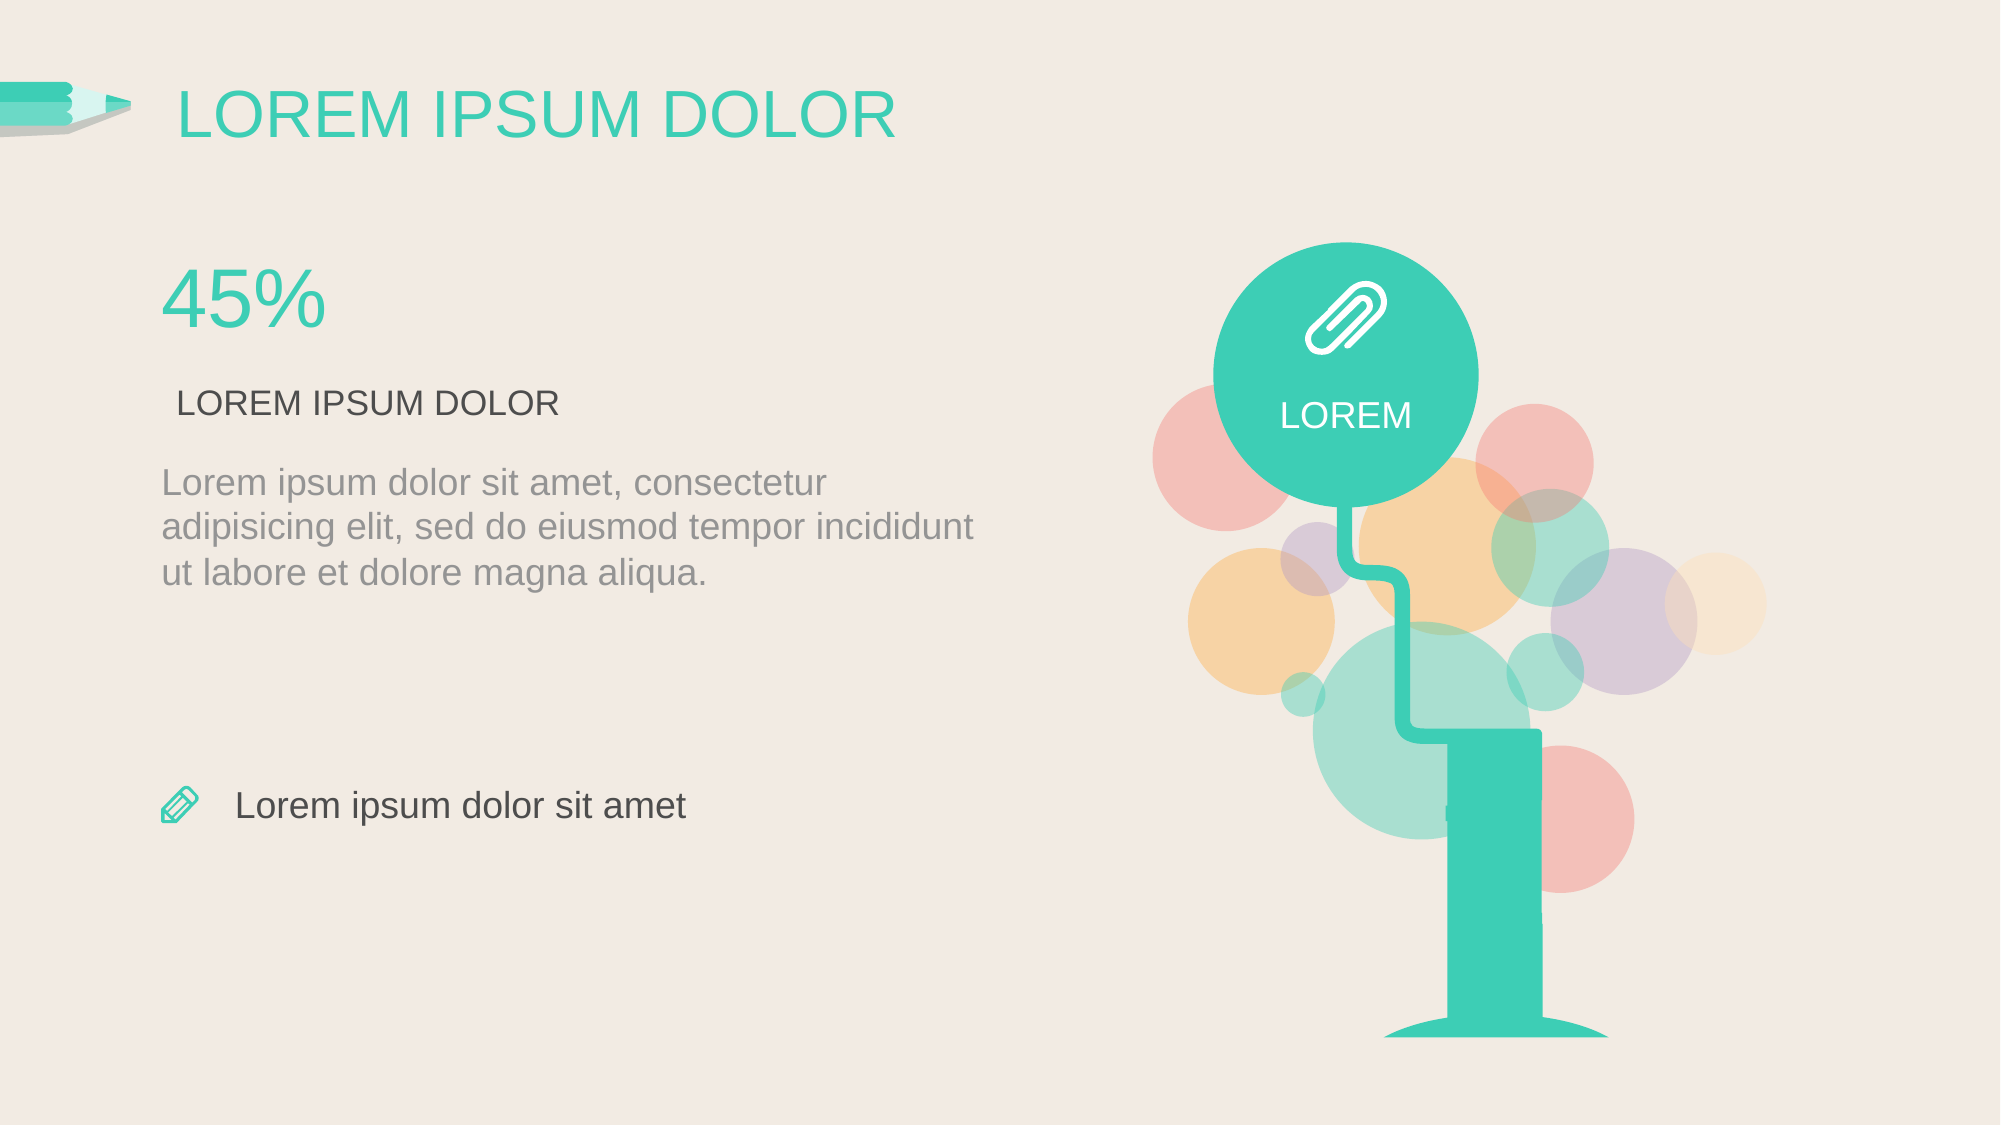

LOREM IPSUM DOLOR
45%
LOREM IPSUM DOLOR
LOREM
Lorem ipsum dolor sit amet, consectetur adipisicing elit, sed do eiusmod tempor incididunt ut labore et dolore magna aliqua.
Lorem ipsum dolor sit amet